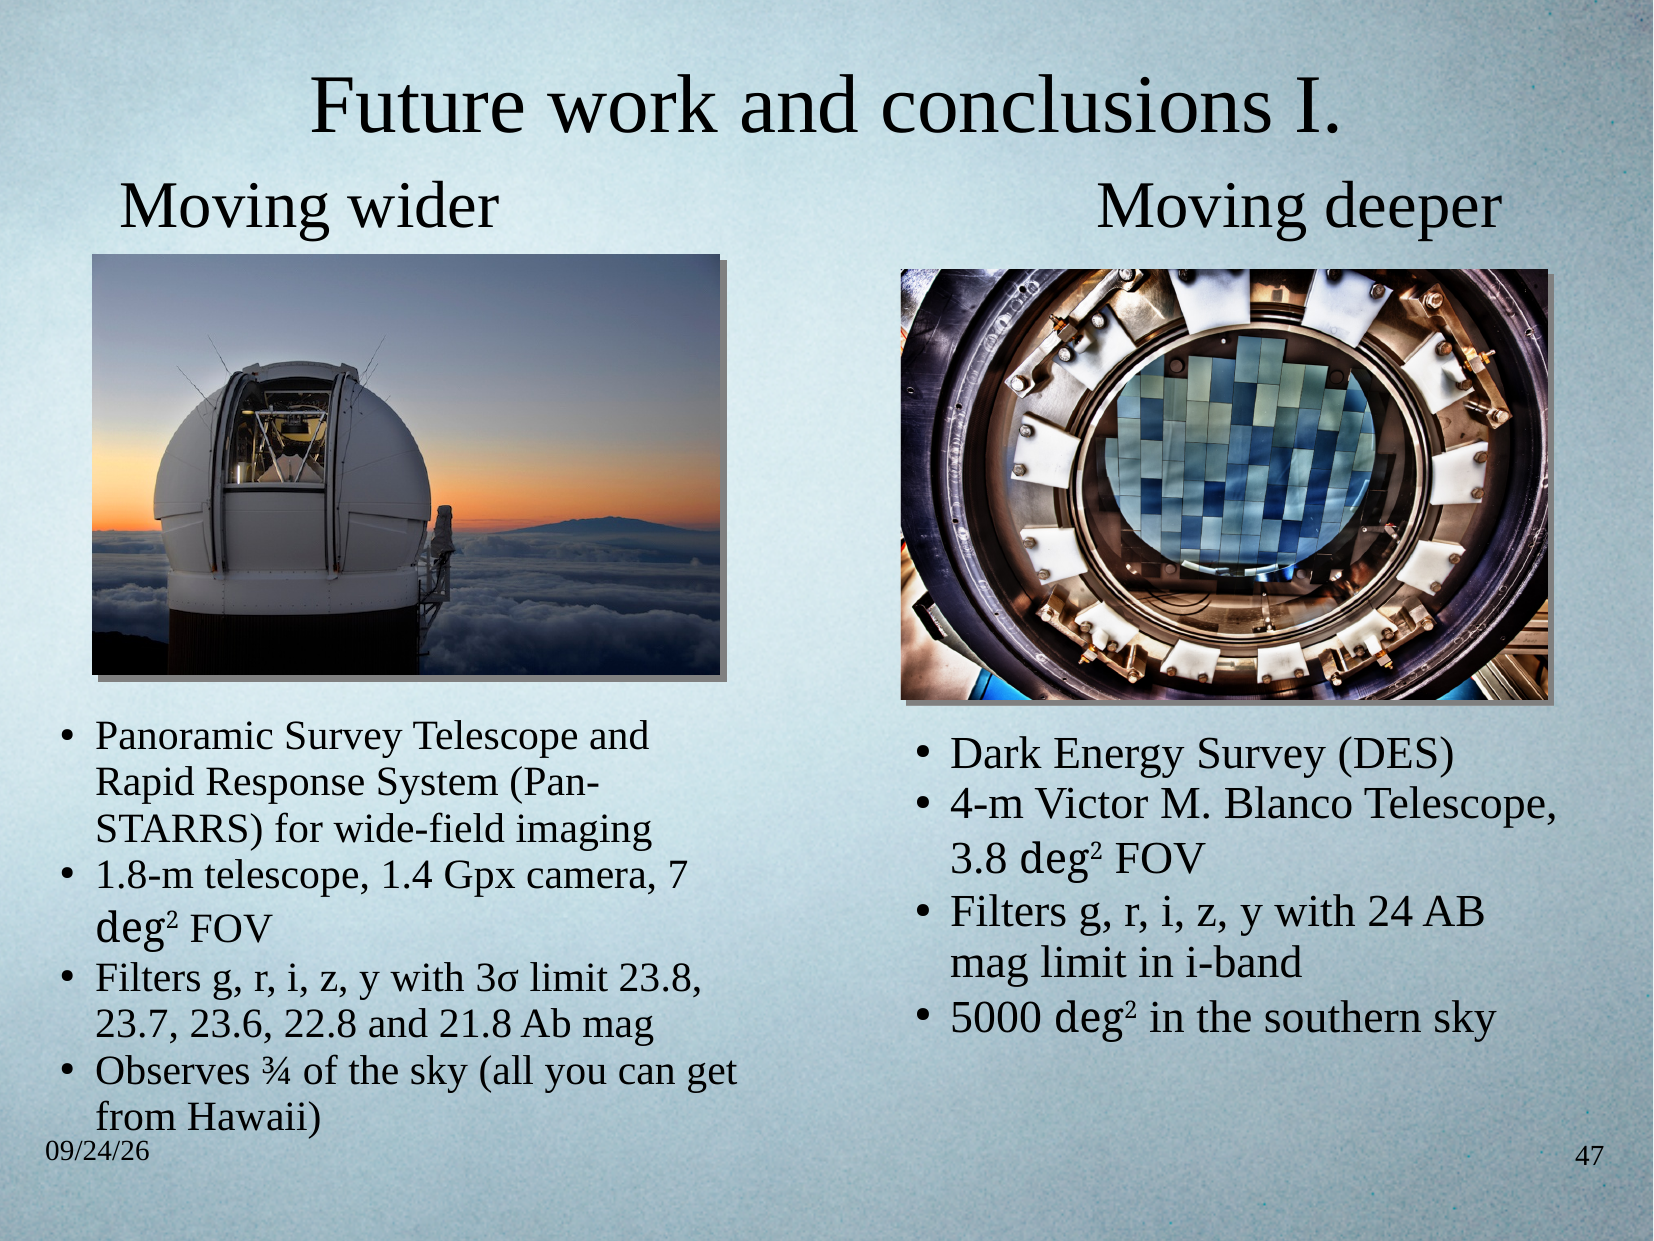

# Future work and conclusions I.
Moving wider								 Moving deeper
Panoramic Survey Telescope and Rapid Response System (Pan-STARRS) for wide-field imaging
1.8-m telescope, 1.4 Gpx camera, 7 deg2 FOV
Filters g, r, i, z, y with 3σ limit 23.8, 23.7, 23.6, 22.8 and 21.8 Ab mag
Observes ¾ of the sky (all you can get from Hawaii)
Dark Energy Survey (DES)
4-m Victor M. Blanco Telescope, 3.8 deg2 FOV
Filters g, r, i, z, y with 24 AB mag limit in i-band
5000 deg2 in the southern sky
47